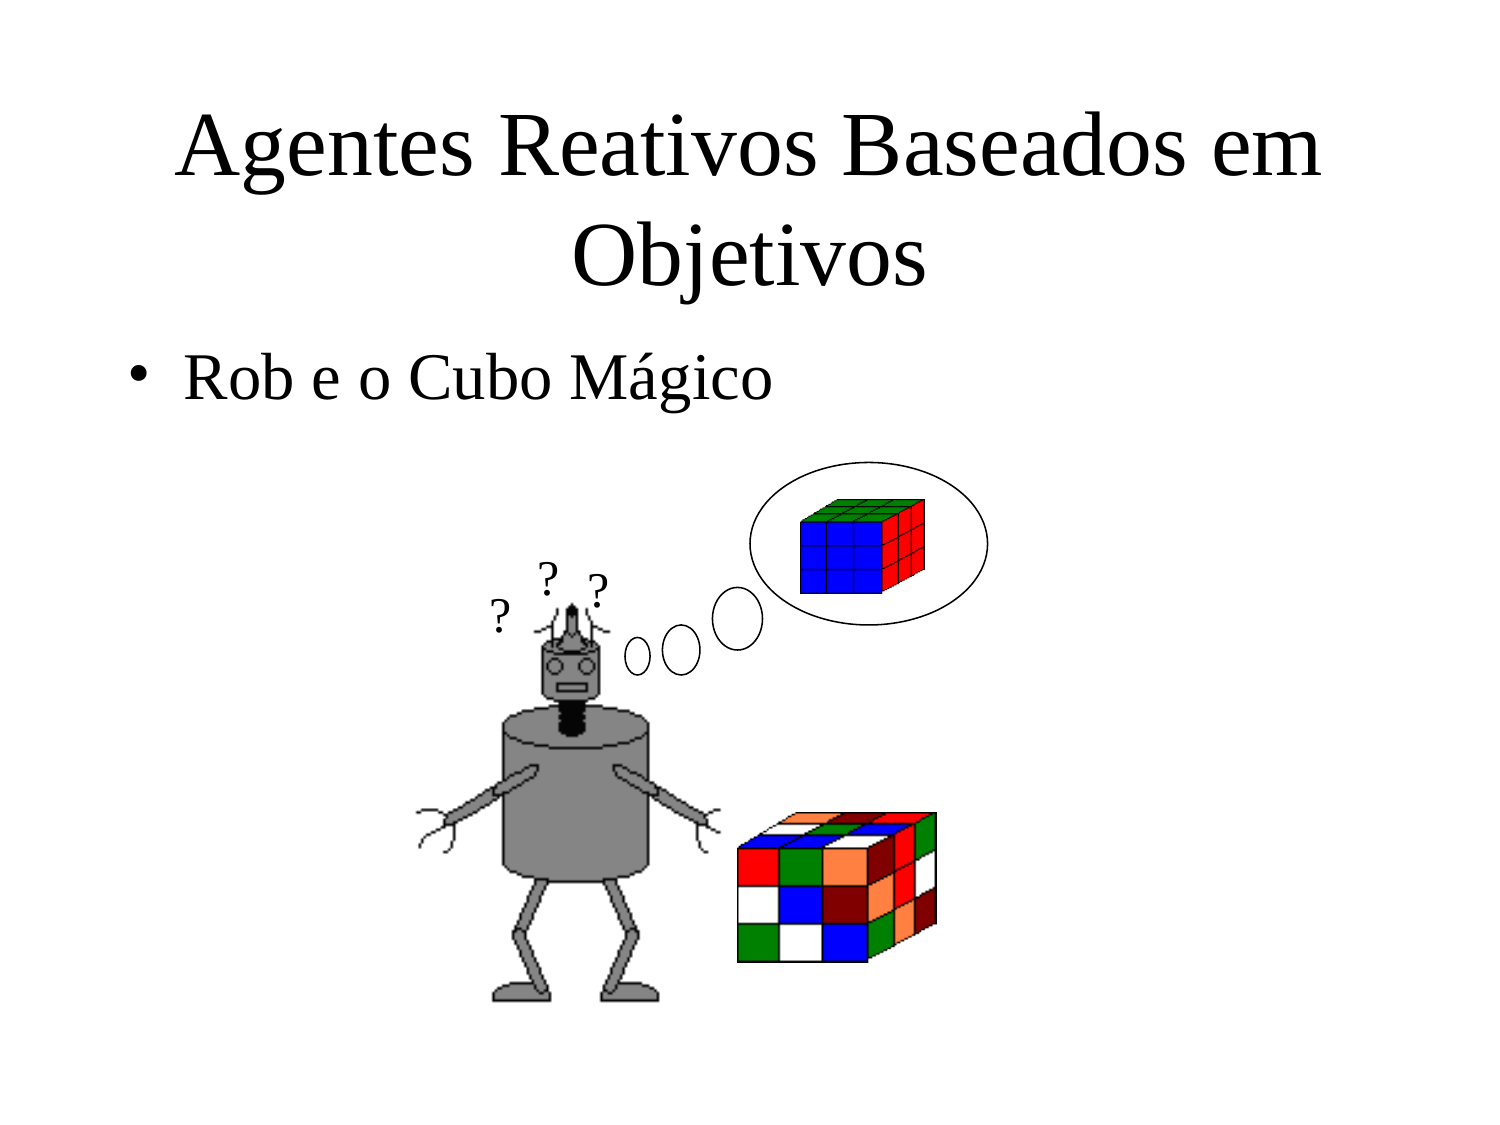

# Agentes Reativos Baseados em Objetivos
Rob e o Cubo Mágico
?
?
?